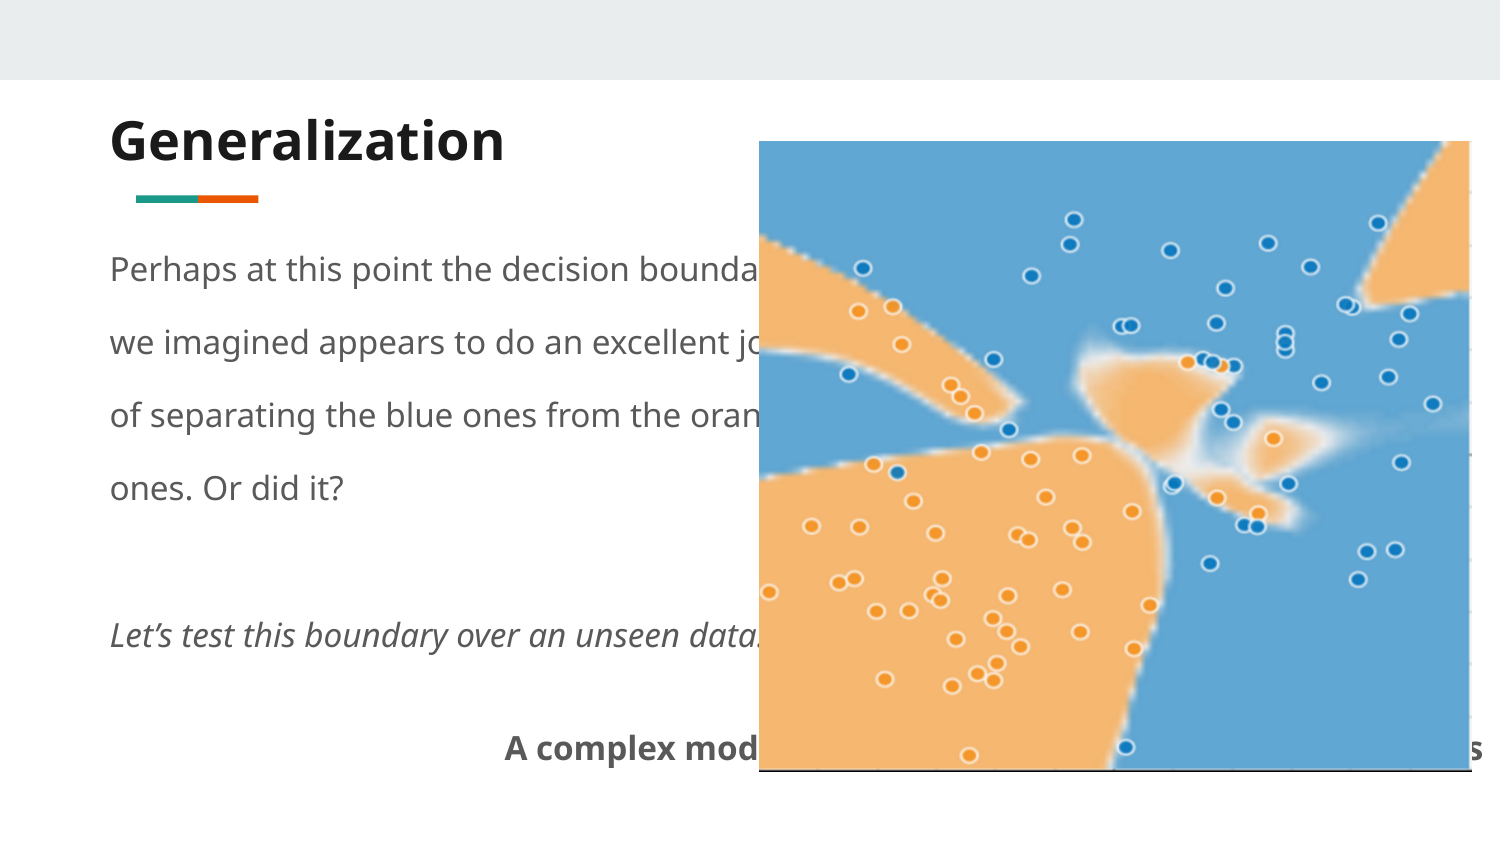

# Generalization
Perhaps at this point the decision boundary
we imagined appears to do an excellent job
of separating the blue ones from the orange
ones. Or did it?
Let’s test this boundary over an unseen data.
A complex model for distinguishing sick from healthy trees